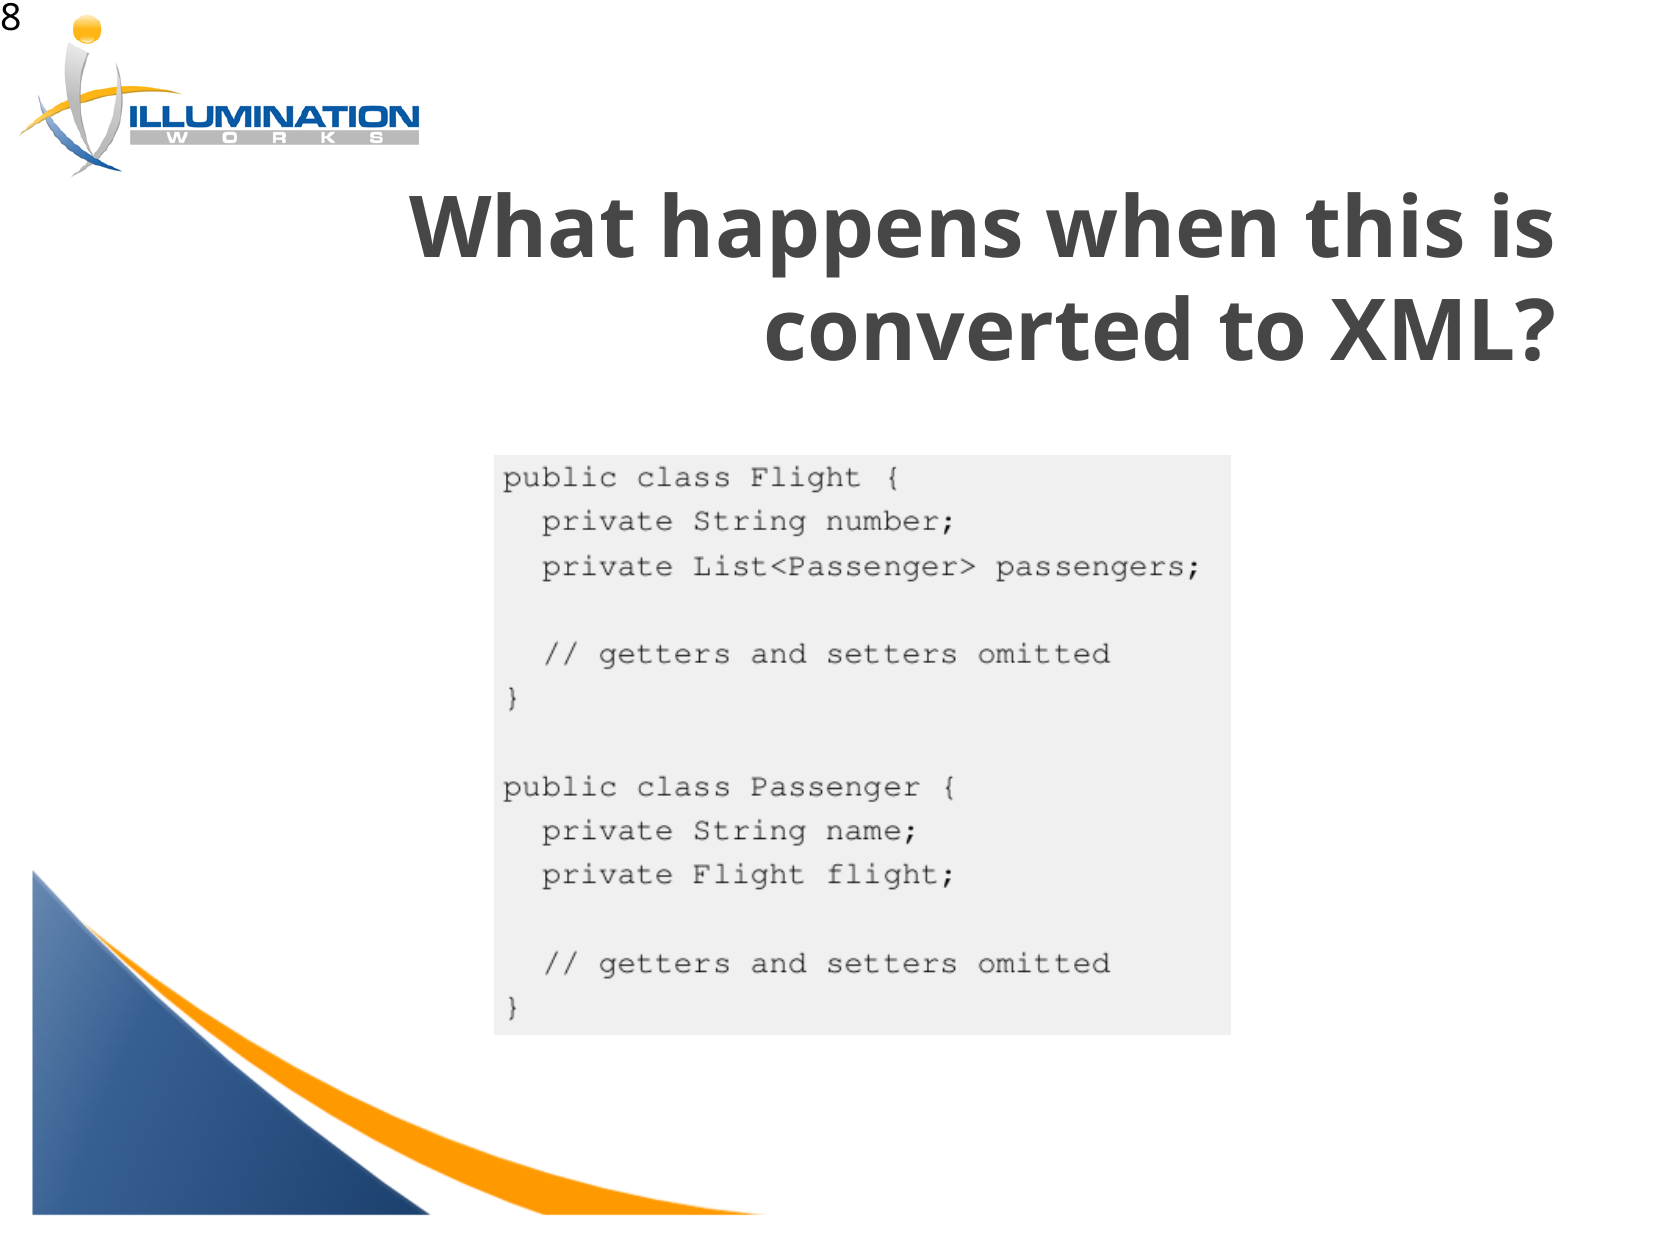

# What happens when this is converted to XML?